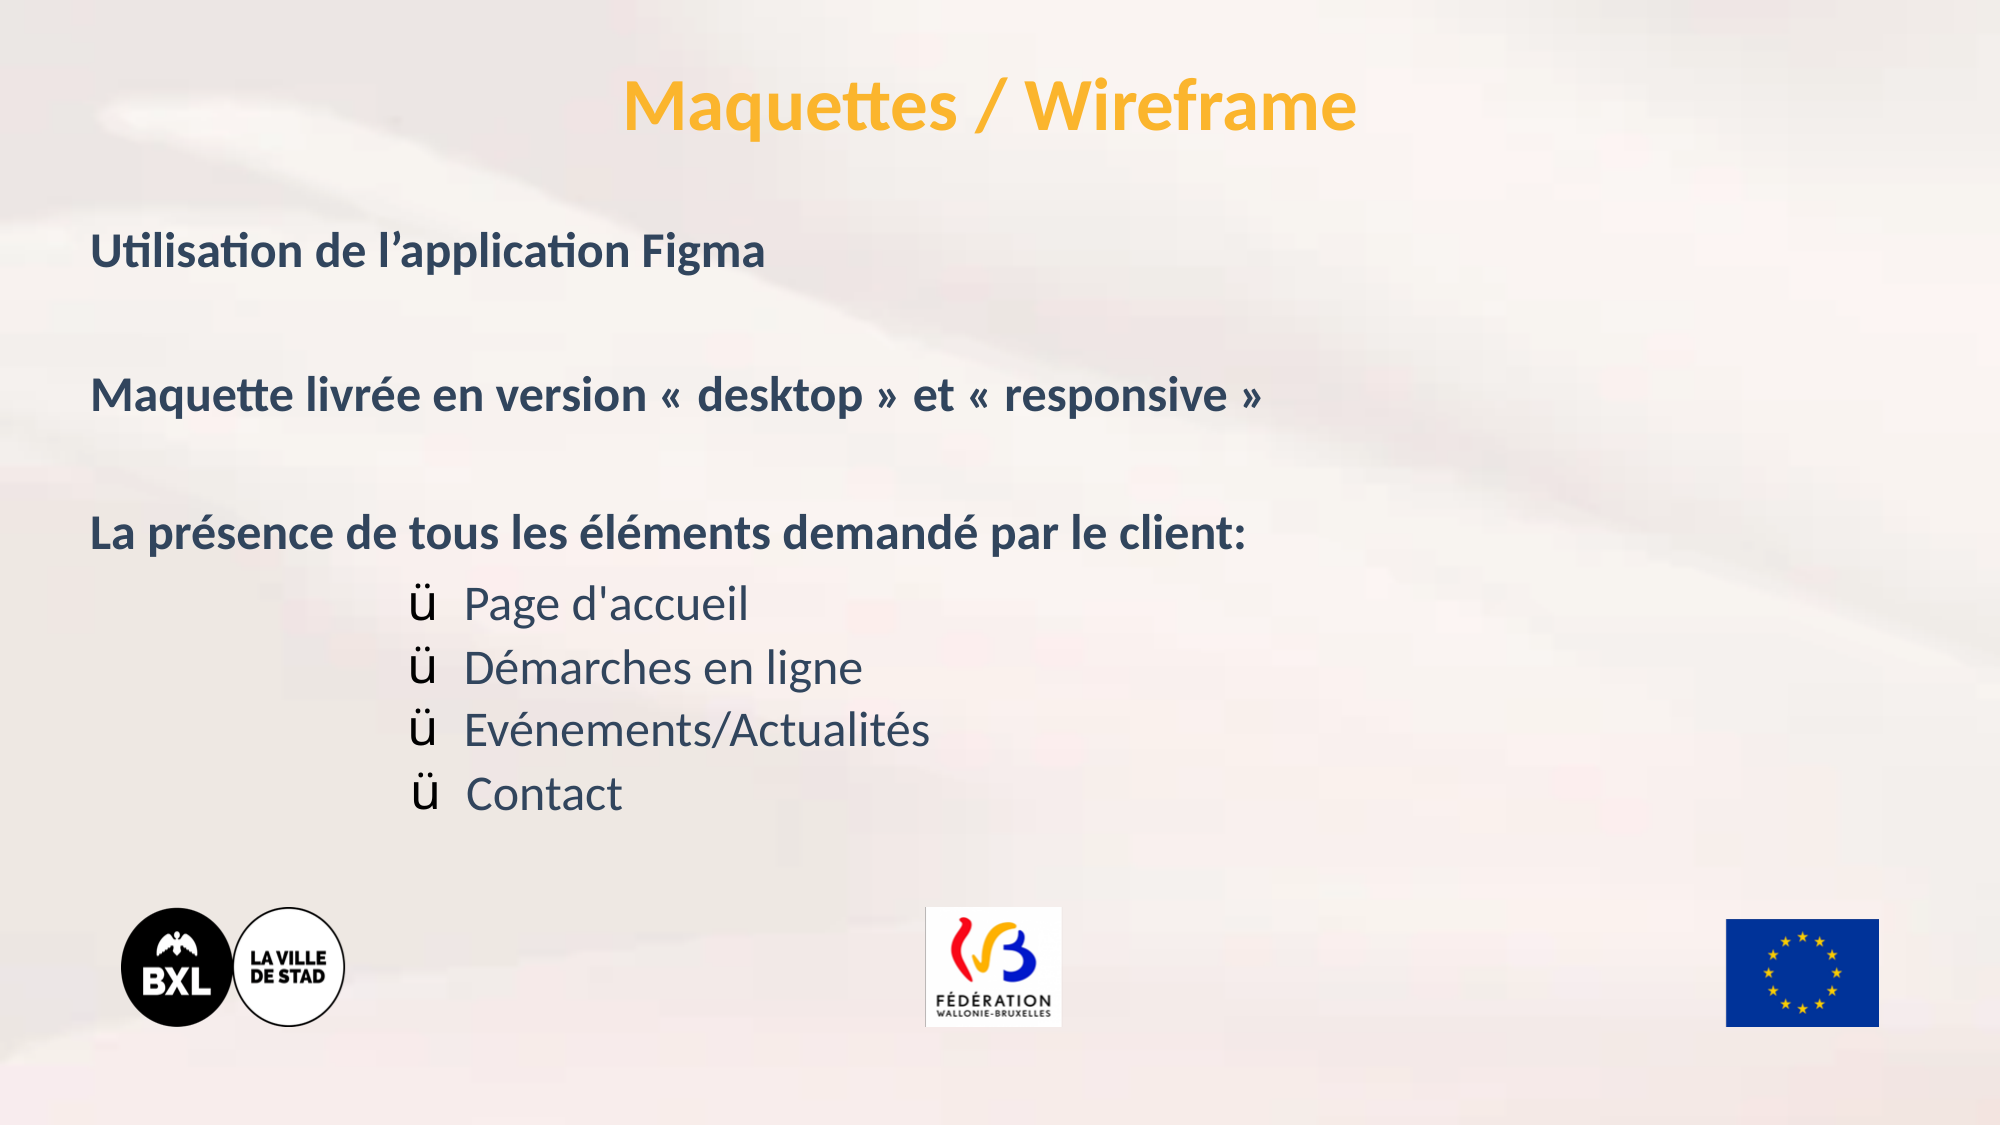

Maquettes / Wireframe
	Utilisation de l’application Figma
	Maquette livrée en version « desktop » et « responsive »
	La présence de tous les éléments demandé par le client:
Page d'accueil
Démarches en ligne
Evénements/Actualités
Contact